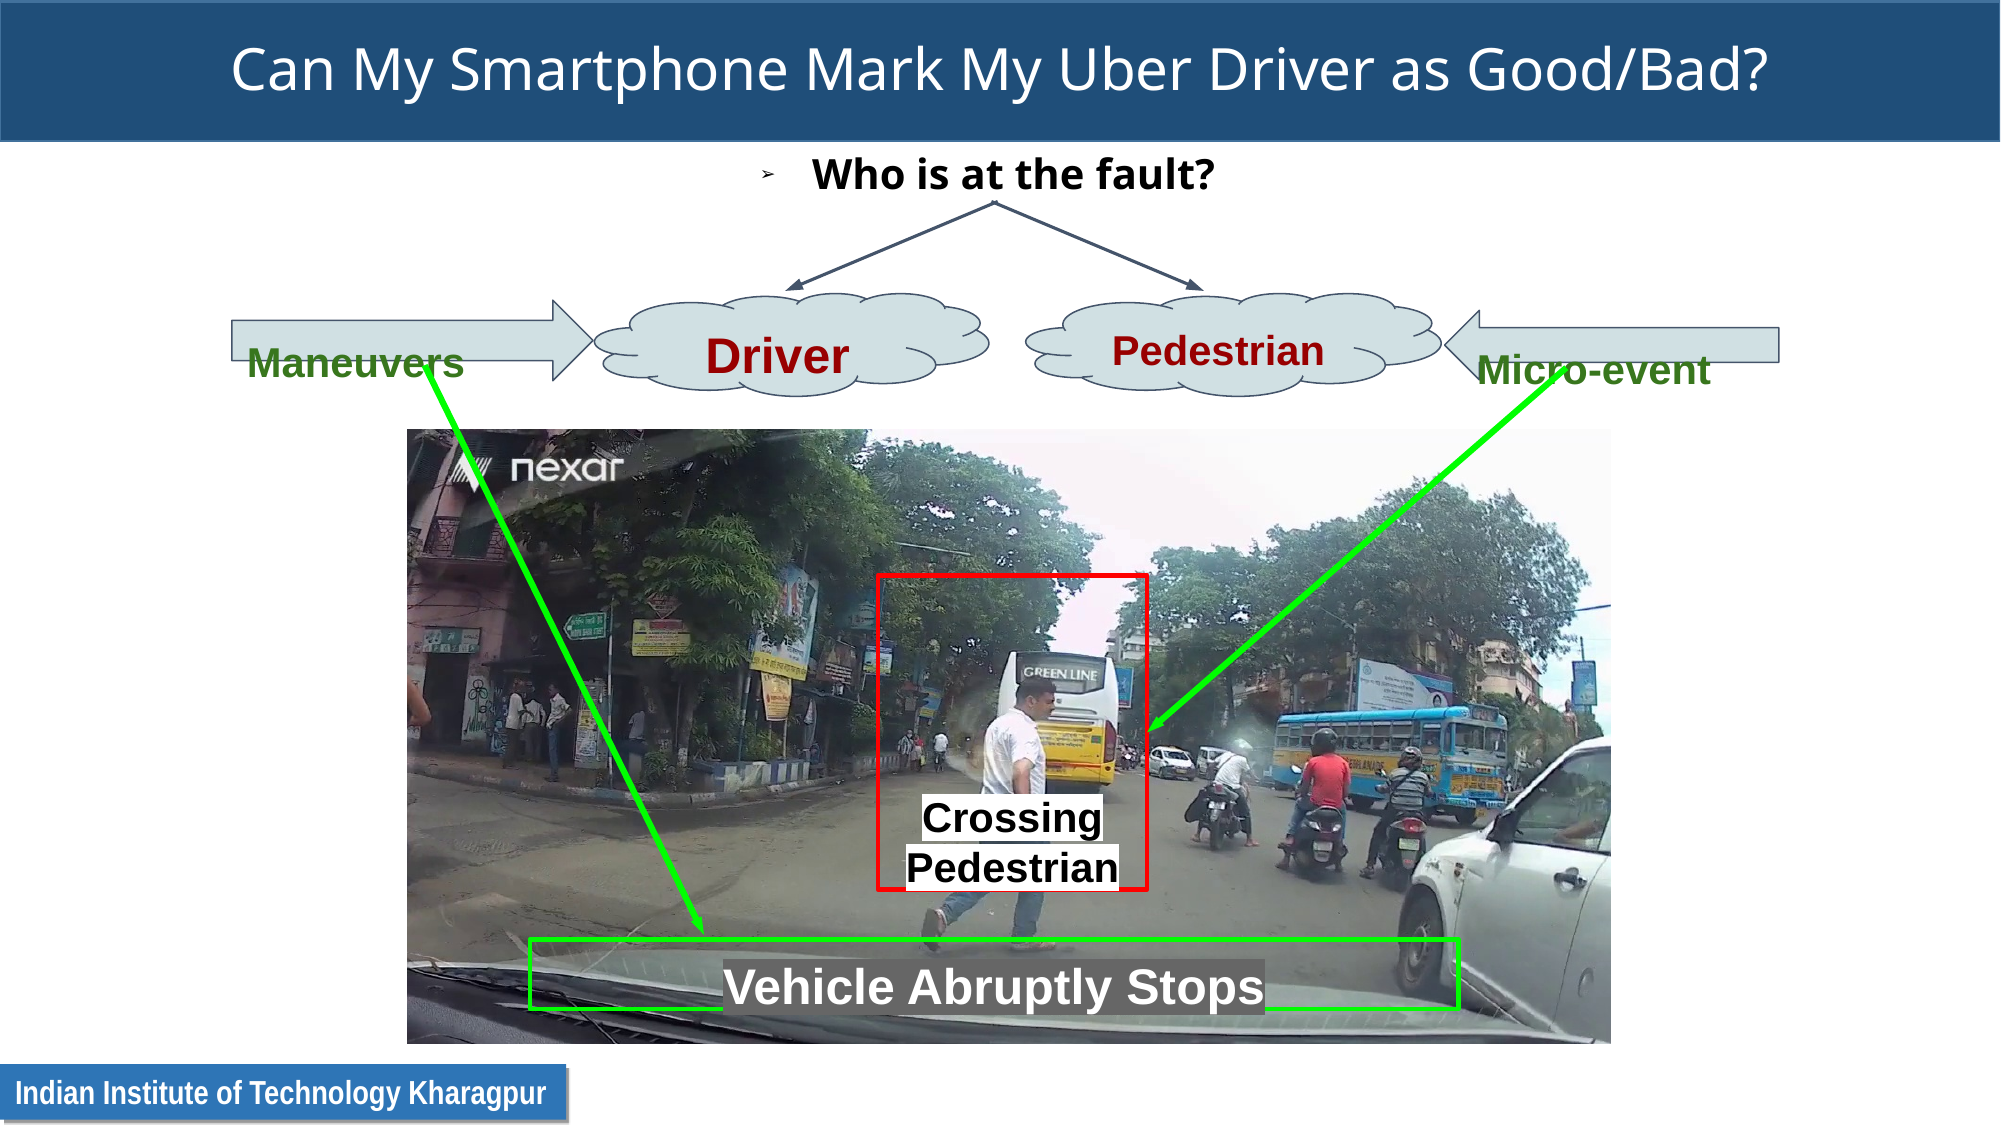

# Can My Smartphone Mark My Uber Driver as Good/Bad?
Who is at the fault?
Driver
Pedestrian
Maneuvers
Micro-event
Crossing Pedestrian
Vehicle Abruptly Stops